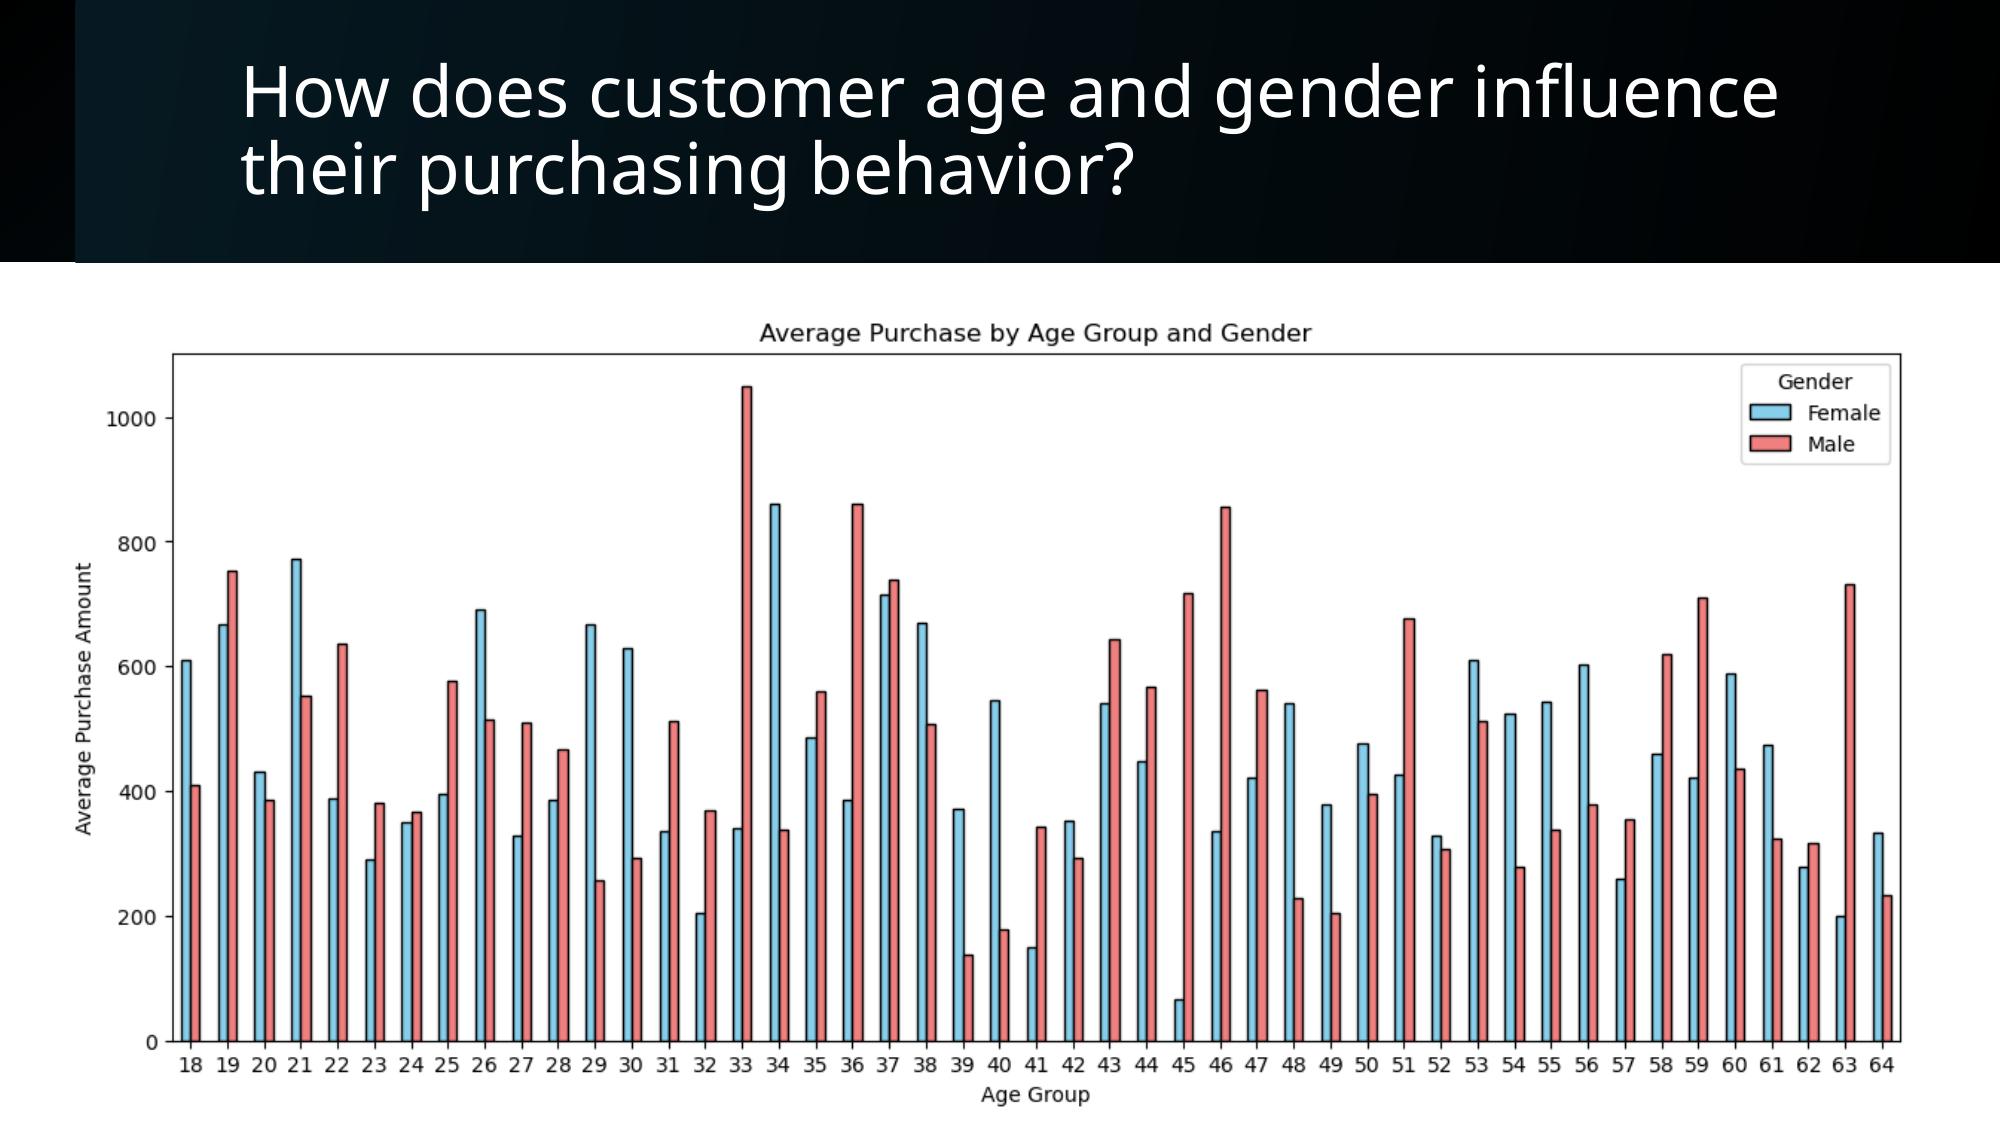

# How does customer age and gender influence their purchasing behavior?